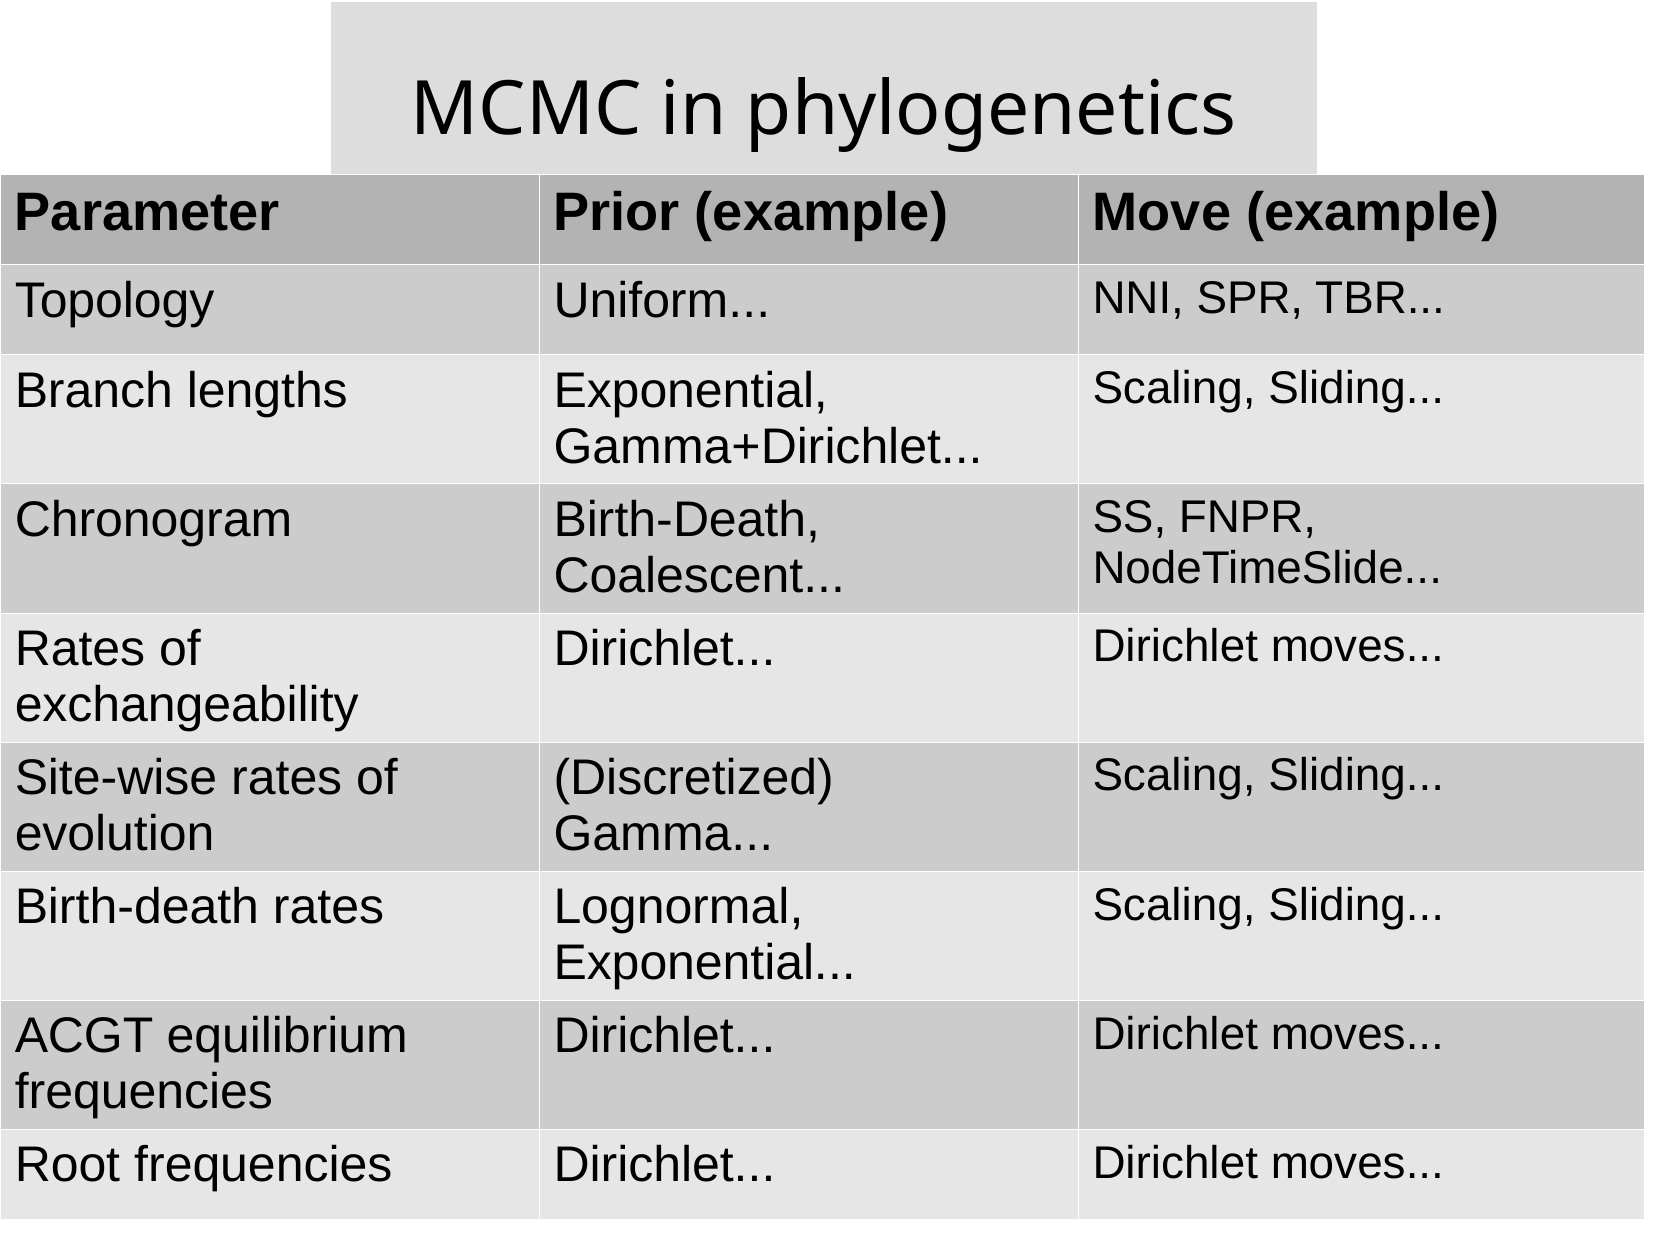

# MCMC in phylogenetics
| Parameter | Prior (example) | Move (example) |
| --- | --- | --- |
| Topology | Uniform... | NNI, SPR, TBR... |
| Branch lengths | Exponential, Gamma+Dirichlet... | Scaling, Sliding... |
| Chronogram | Birth-Death, Coalescent... | SS, FNPR, NodeTimeSlide... |
| Rates of exchangeability | Dirichlet... | Dirichlet moves... |
| Site-wise rates of evolution | (Discretized) Gamma... | Scaling, Sliding... |
| Birth-death rates | Lognormal, Exponential... | Scaling, Sliding... |
| ACGT equilibrium frequencies | Dirichlet... | Dirichlet moves... |
| Root frequencies | Dirichlet... | Dirichlet moves... |